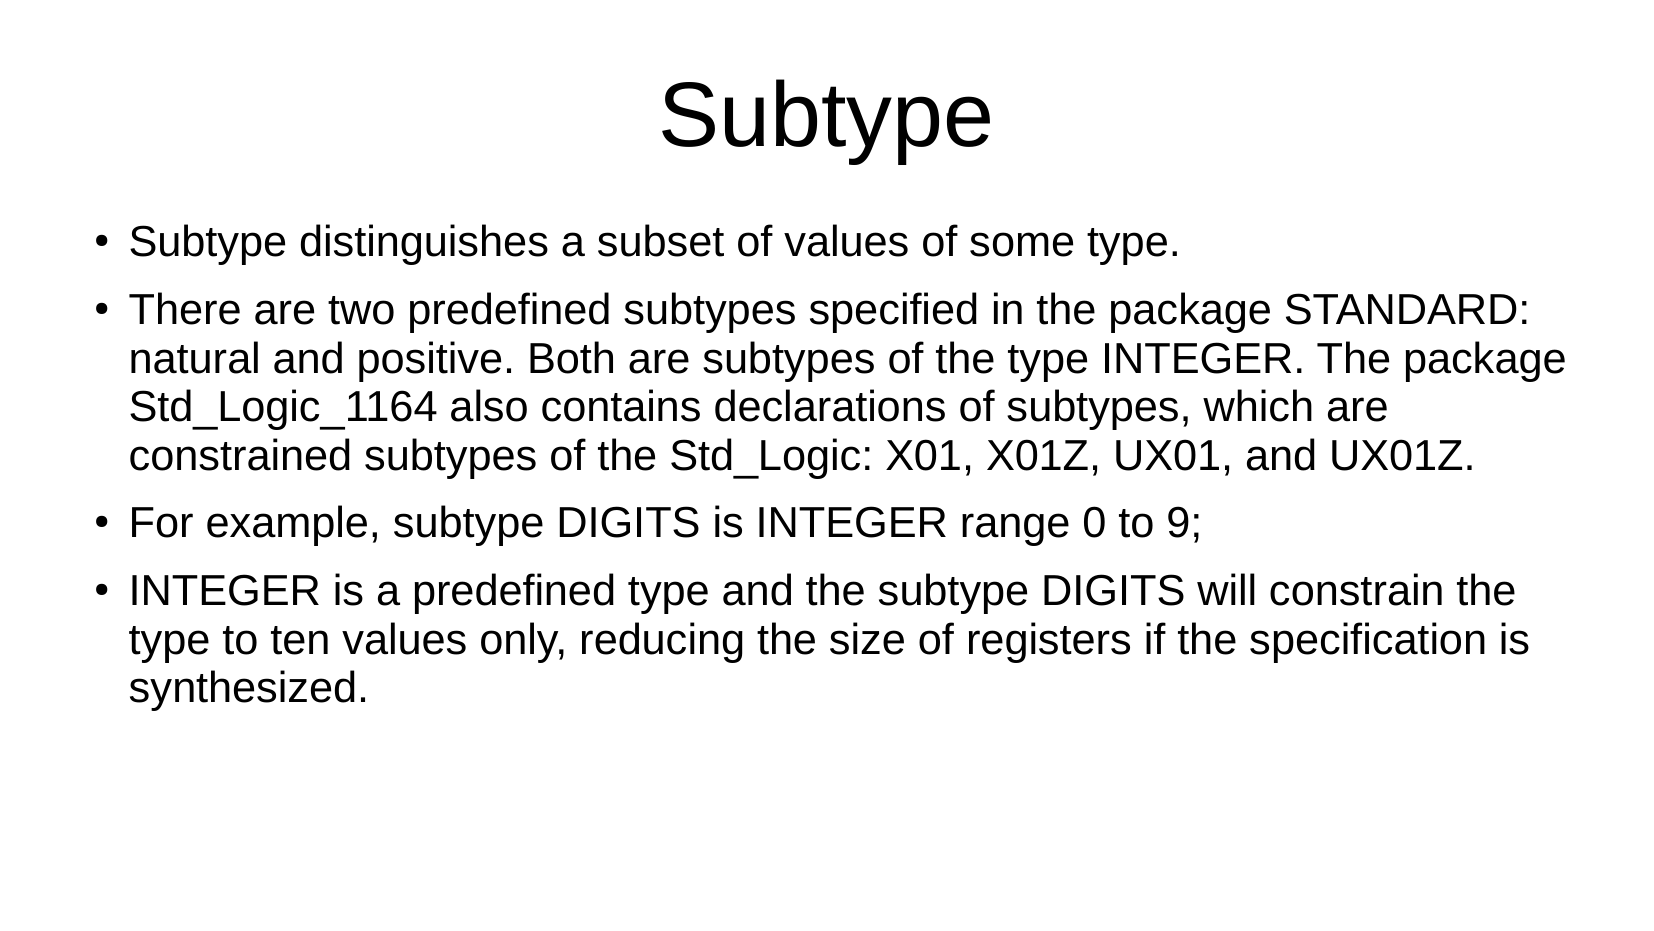

# Subtype
Subtype distinguishes a subset of values of some type.
There are two predefined subtypes specified in the package STANDARD: natural and positive. Both are subtypes of the type INTEGER. The package Std_Logic_1164 also contains declarations of subtypes, which are constrained subtypes of the Std_Logic: X01, X01Z, UX01, and UX01Z.
For example, subtype DIGITS is INTEGER range 0 to 9;
INTEGER is a predefined type and the subtype DIGITS will constrain the type to ten values only, reducing the size of registers if the specification is synthesized.